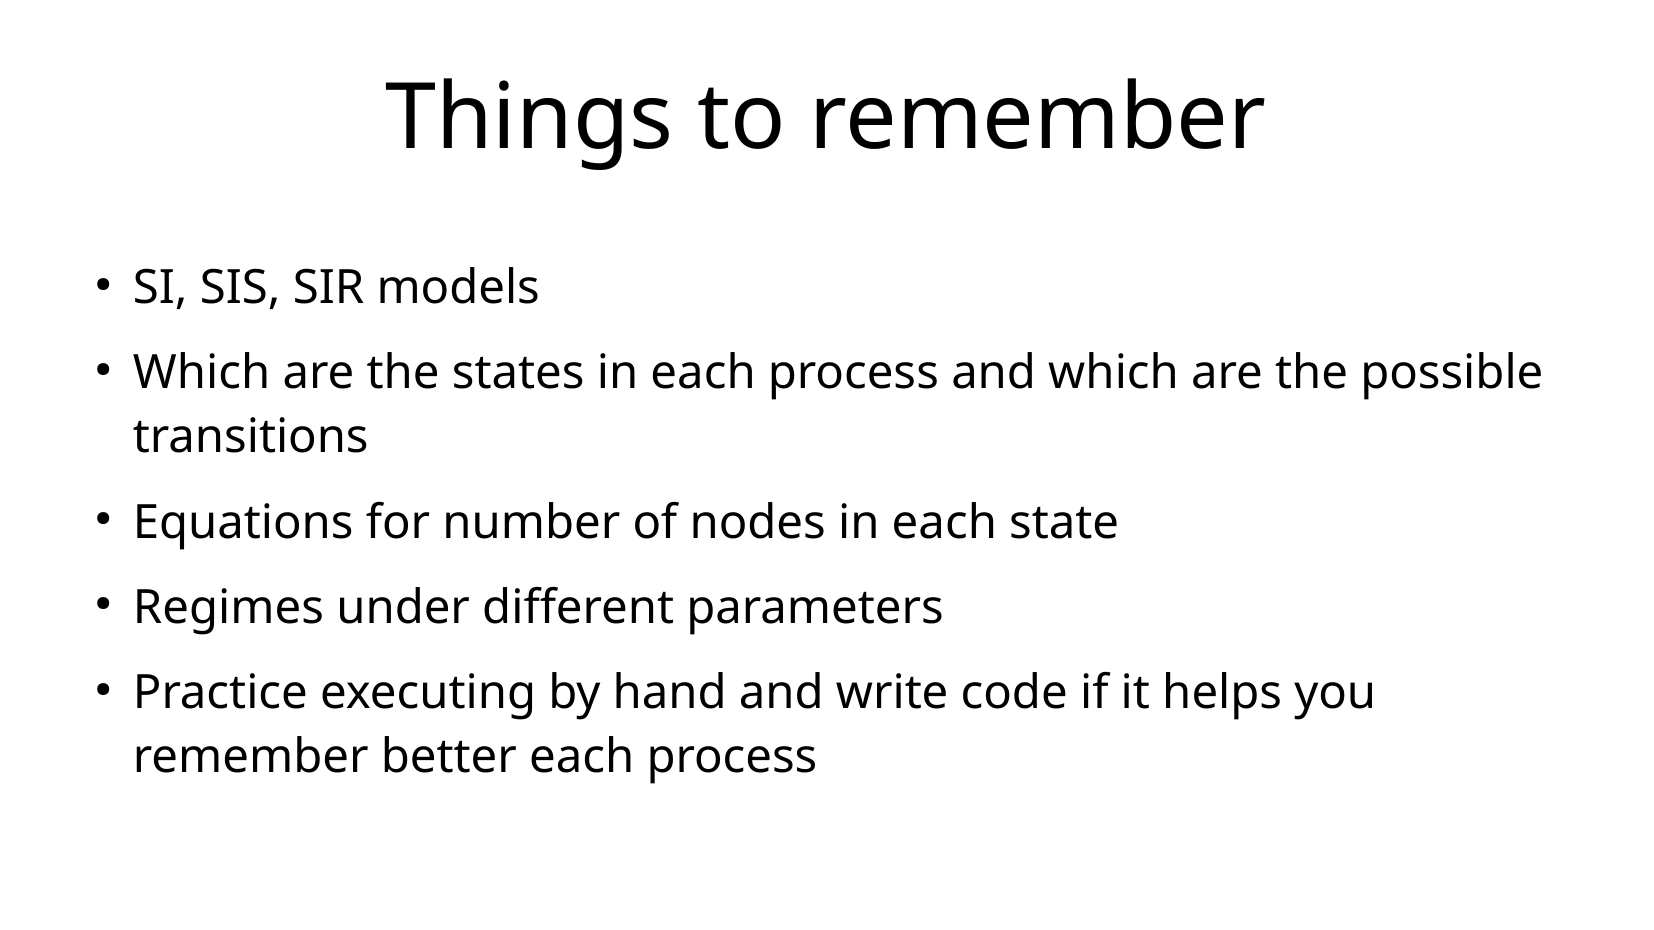

# Things to remember
SI, SIS, SIR models
Which are the states in each process and which are the possible transitions
Equations for number of nodes in each state
Regimes under different parameters
Practice executing by hand and write code if it helps you remember better each process